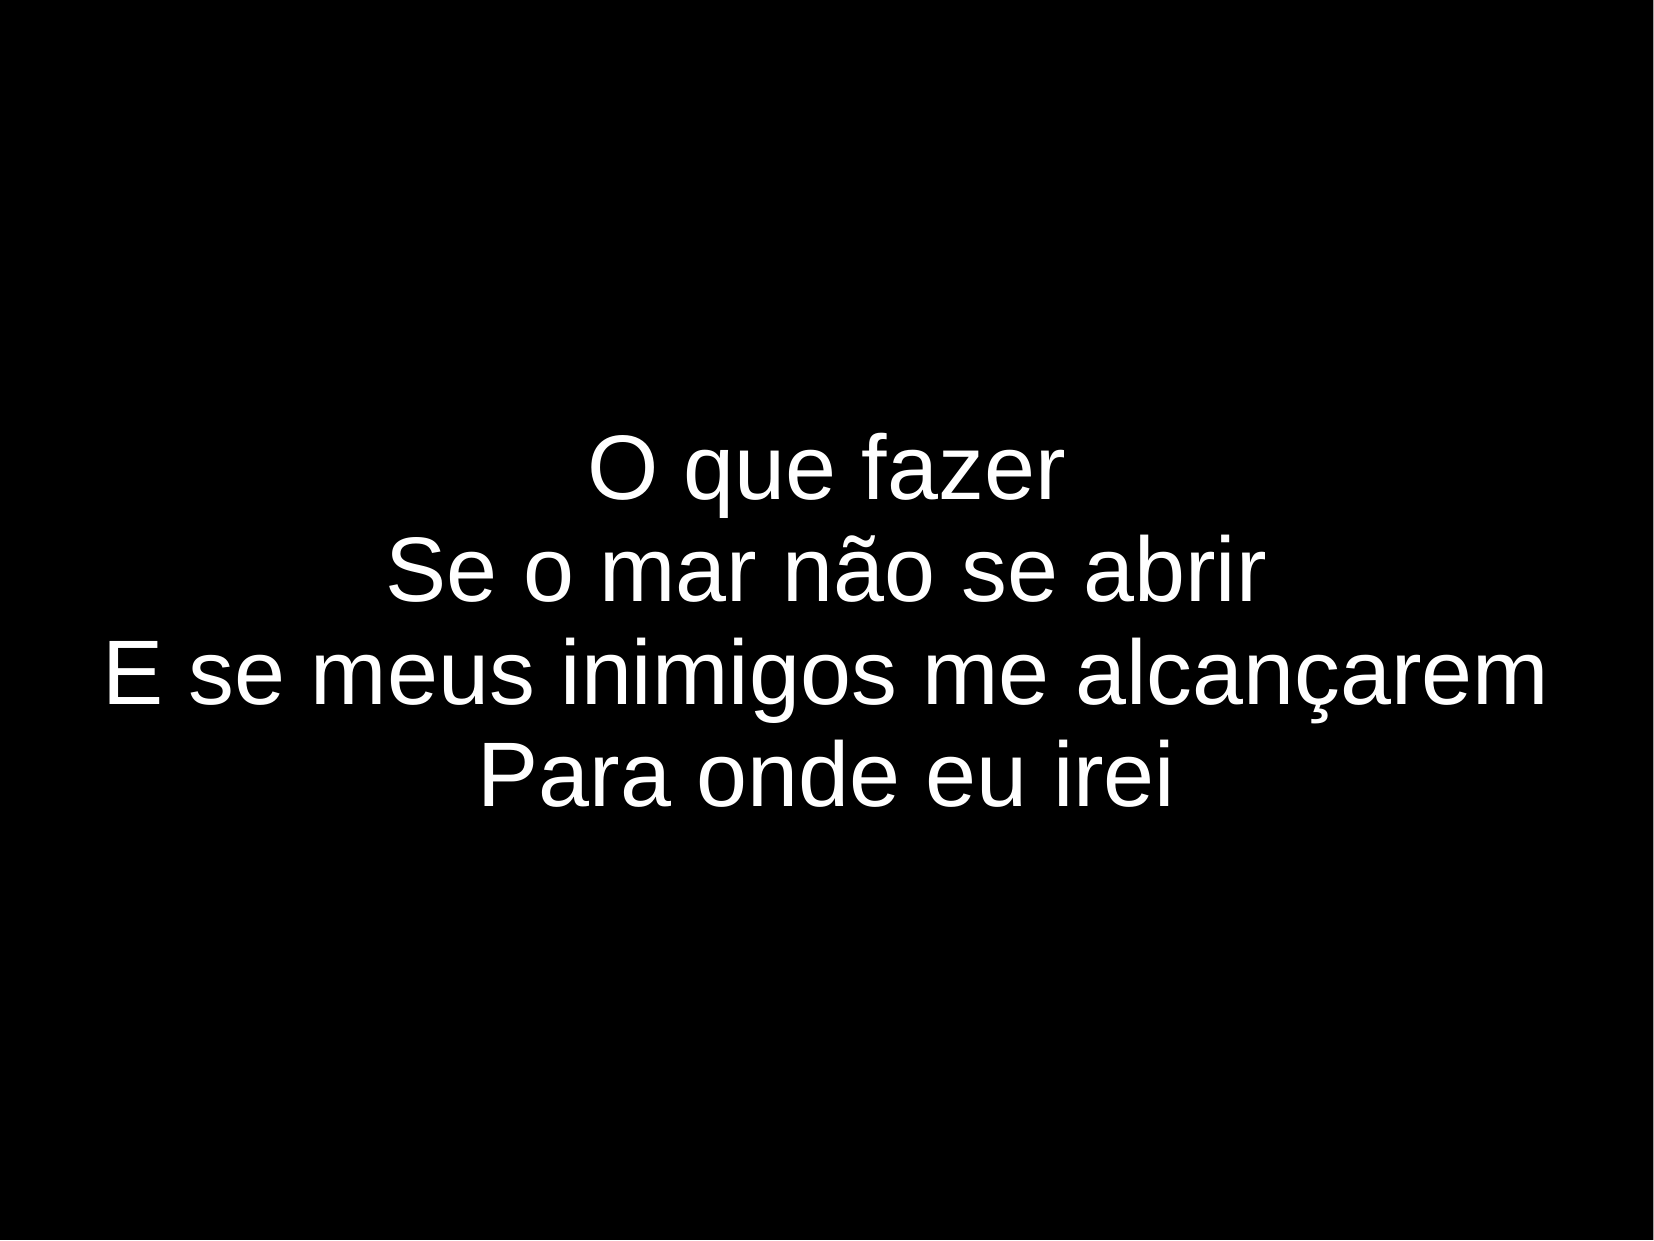

# O que fazer
Se o mar não se abrir
E se meus inimigos me alcançarem
Para onde eu irei